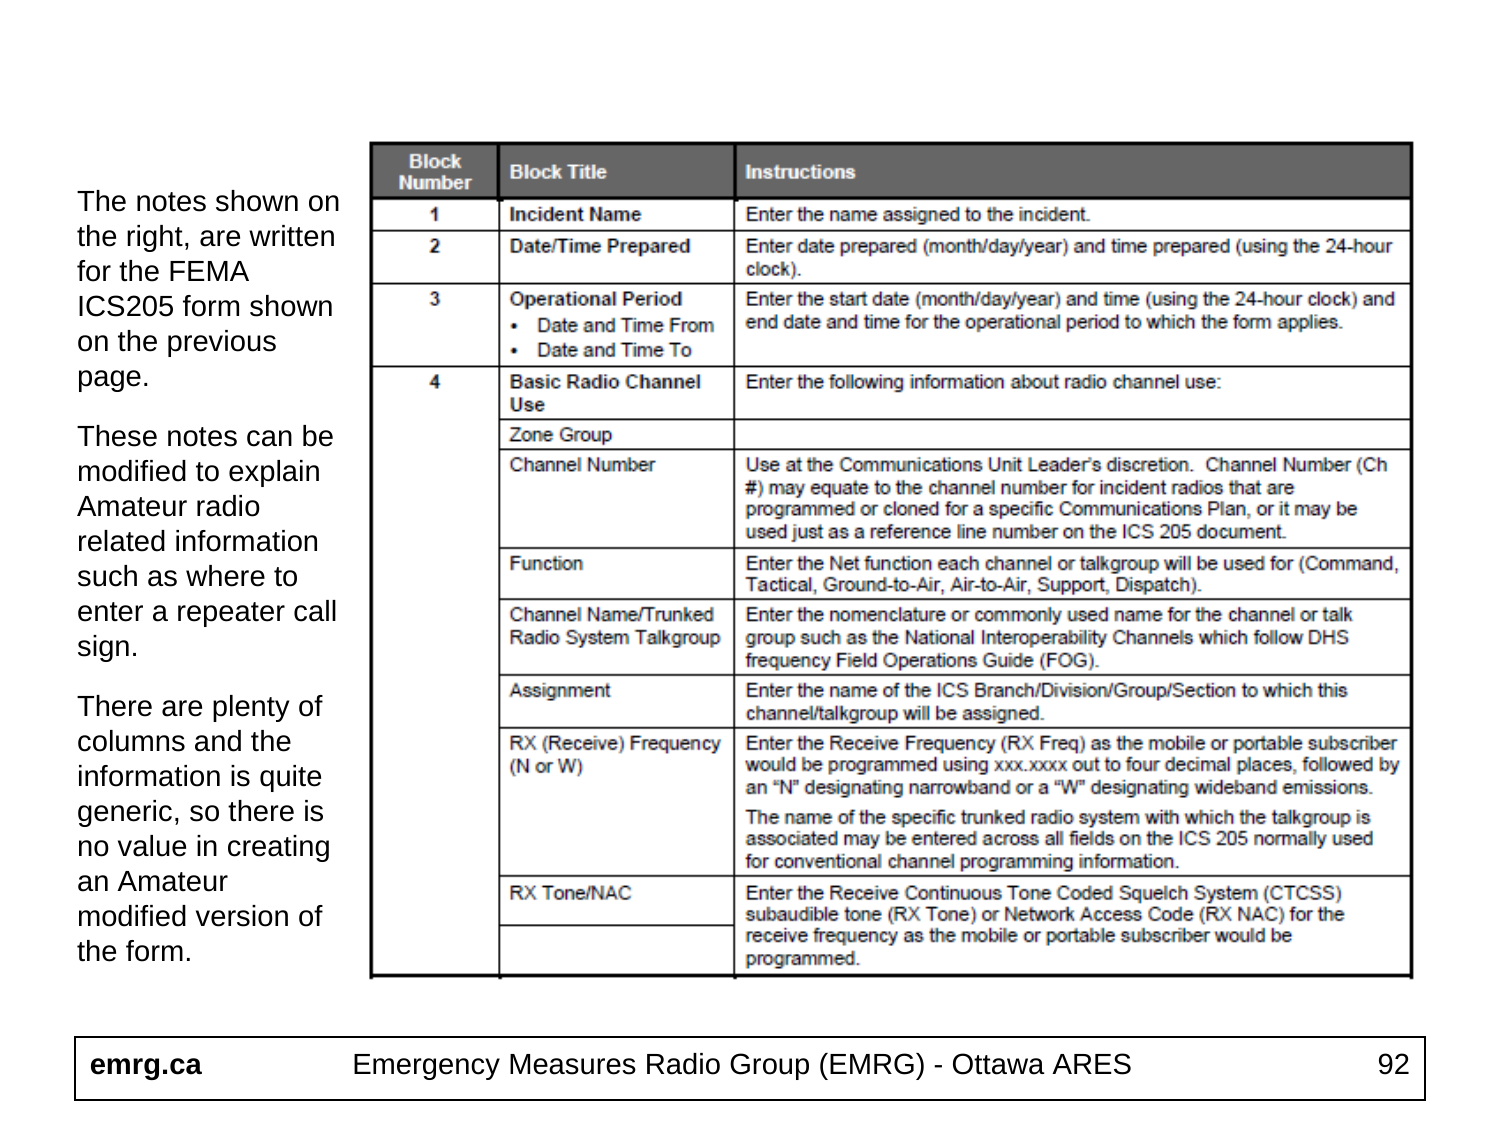

The notes shown on the right, are written for the FEMA ICS205 form shown on the previous page.
These notes can be modified to explain Amateur radio related information such as where to enter a repeater call sign.
There are plenty of columns and the information is quite generic, so there is no value in creating an Amateur modified version of the form.
Emergency Measures Radio Group (EMRG) - Ottawa ARES